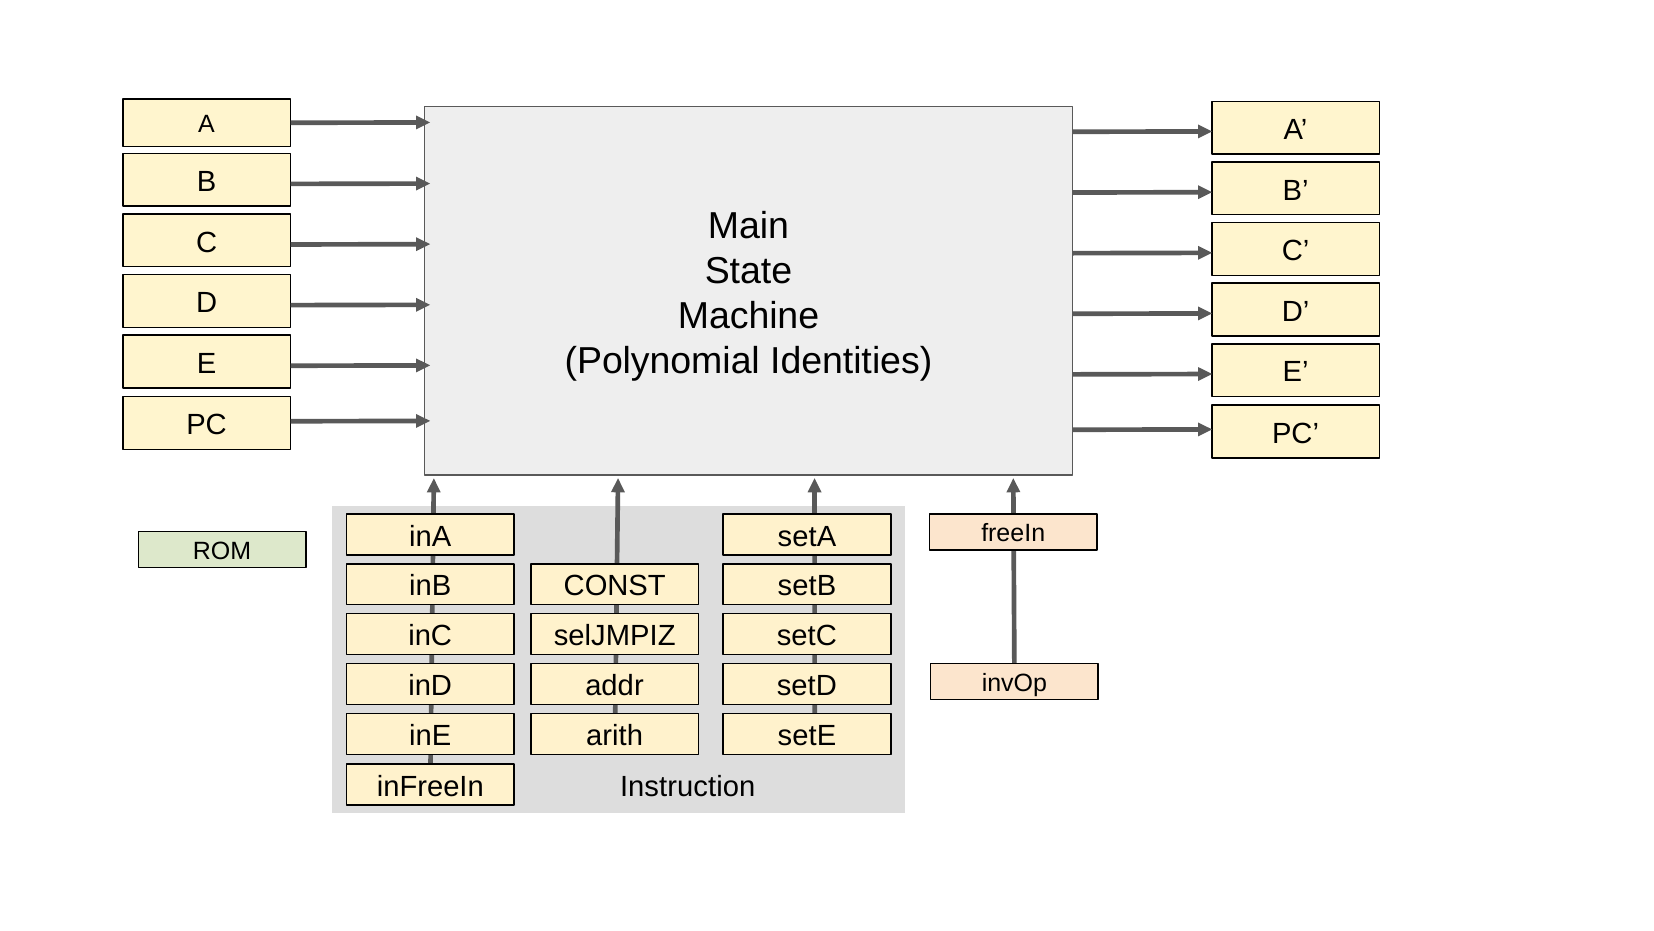

A
A’
Main
State
Machine
(Polynomial Identities)
B
B’
C
C’
D
D’
E
E’
PC
PC’
setA
inA
freeIn
ROM
setB
inB
CONST
setC
inC
selJMPIZ
setD
invOp
inD
addr
setE
inE
arith
Instruction
inFreeIn